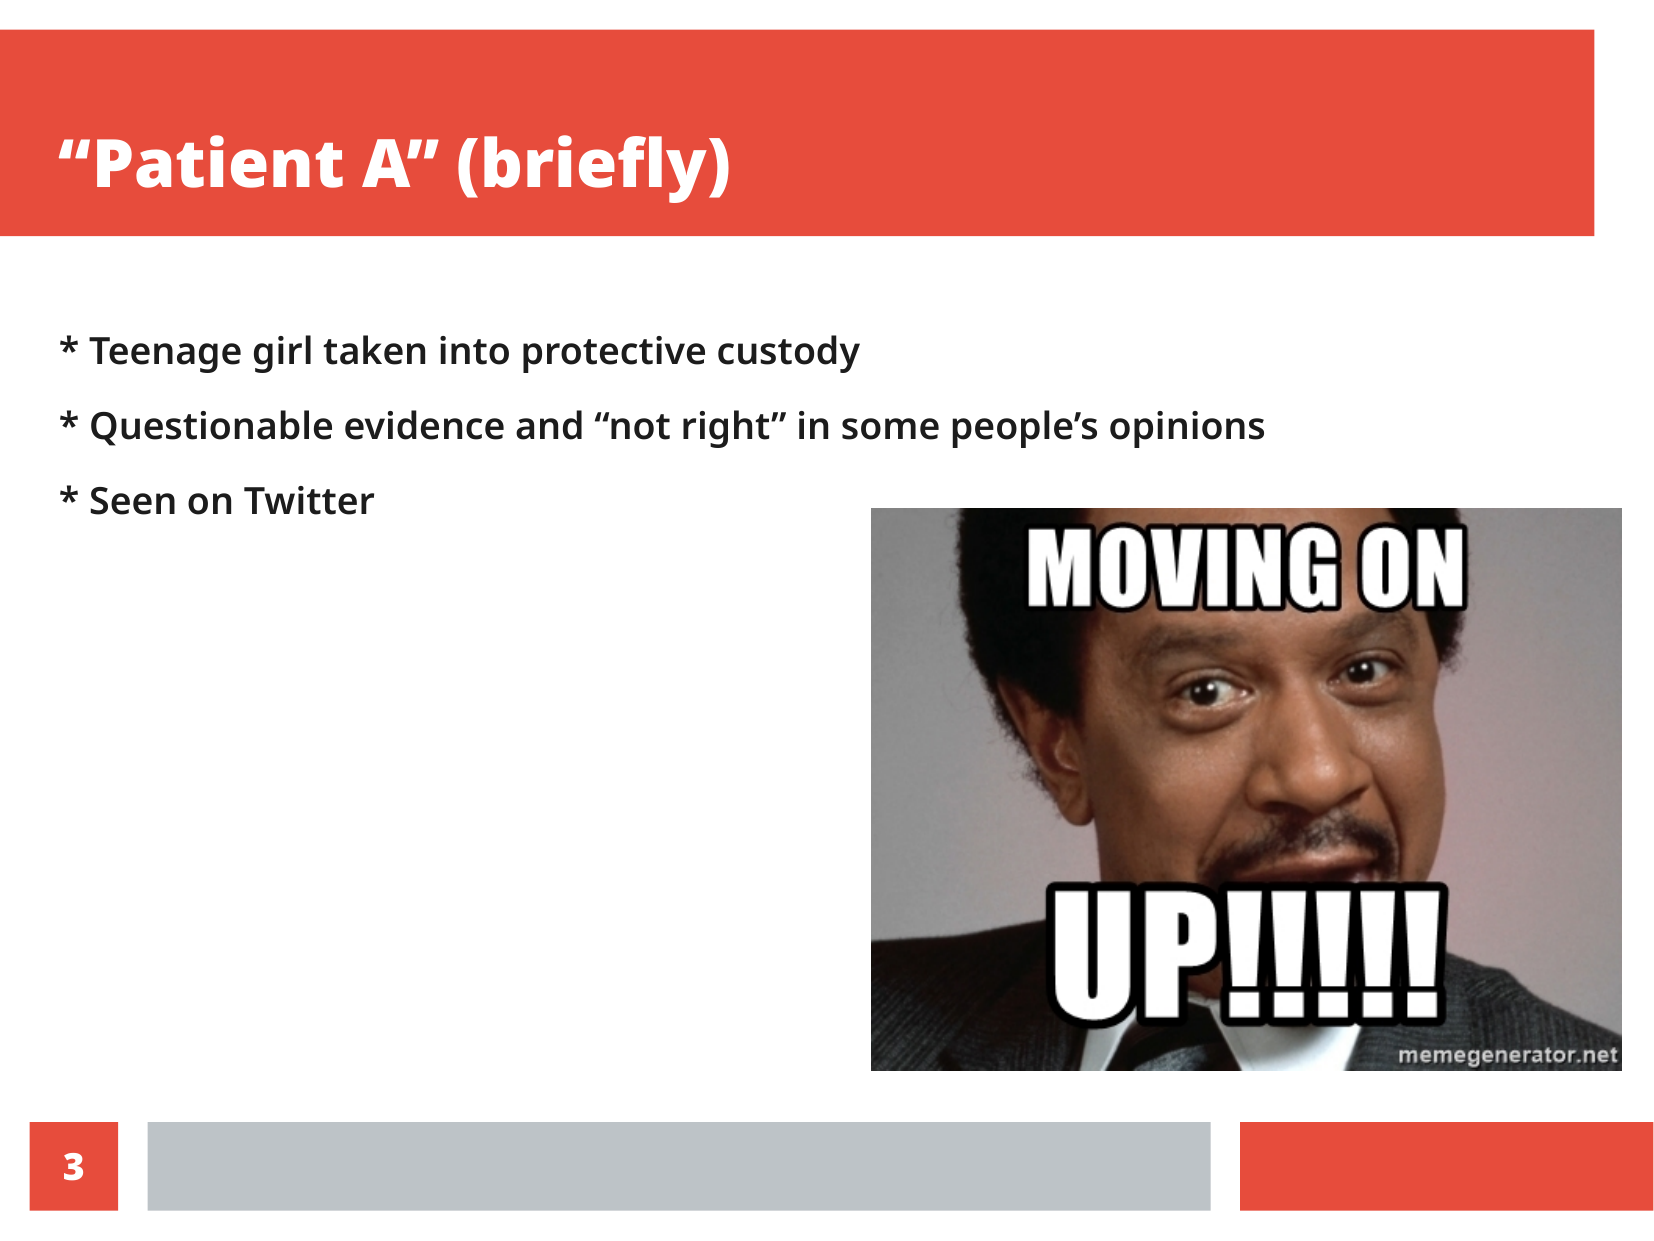

# “Patient A” (briefly)
* Teenage girl taken into protective custody
* Questionable evidence and “not right” in some people’s opinions
* Seen on Twitter
3